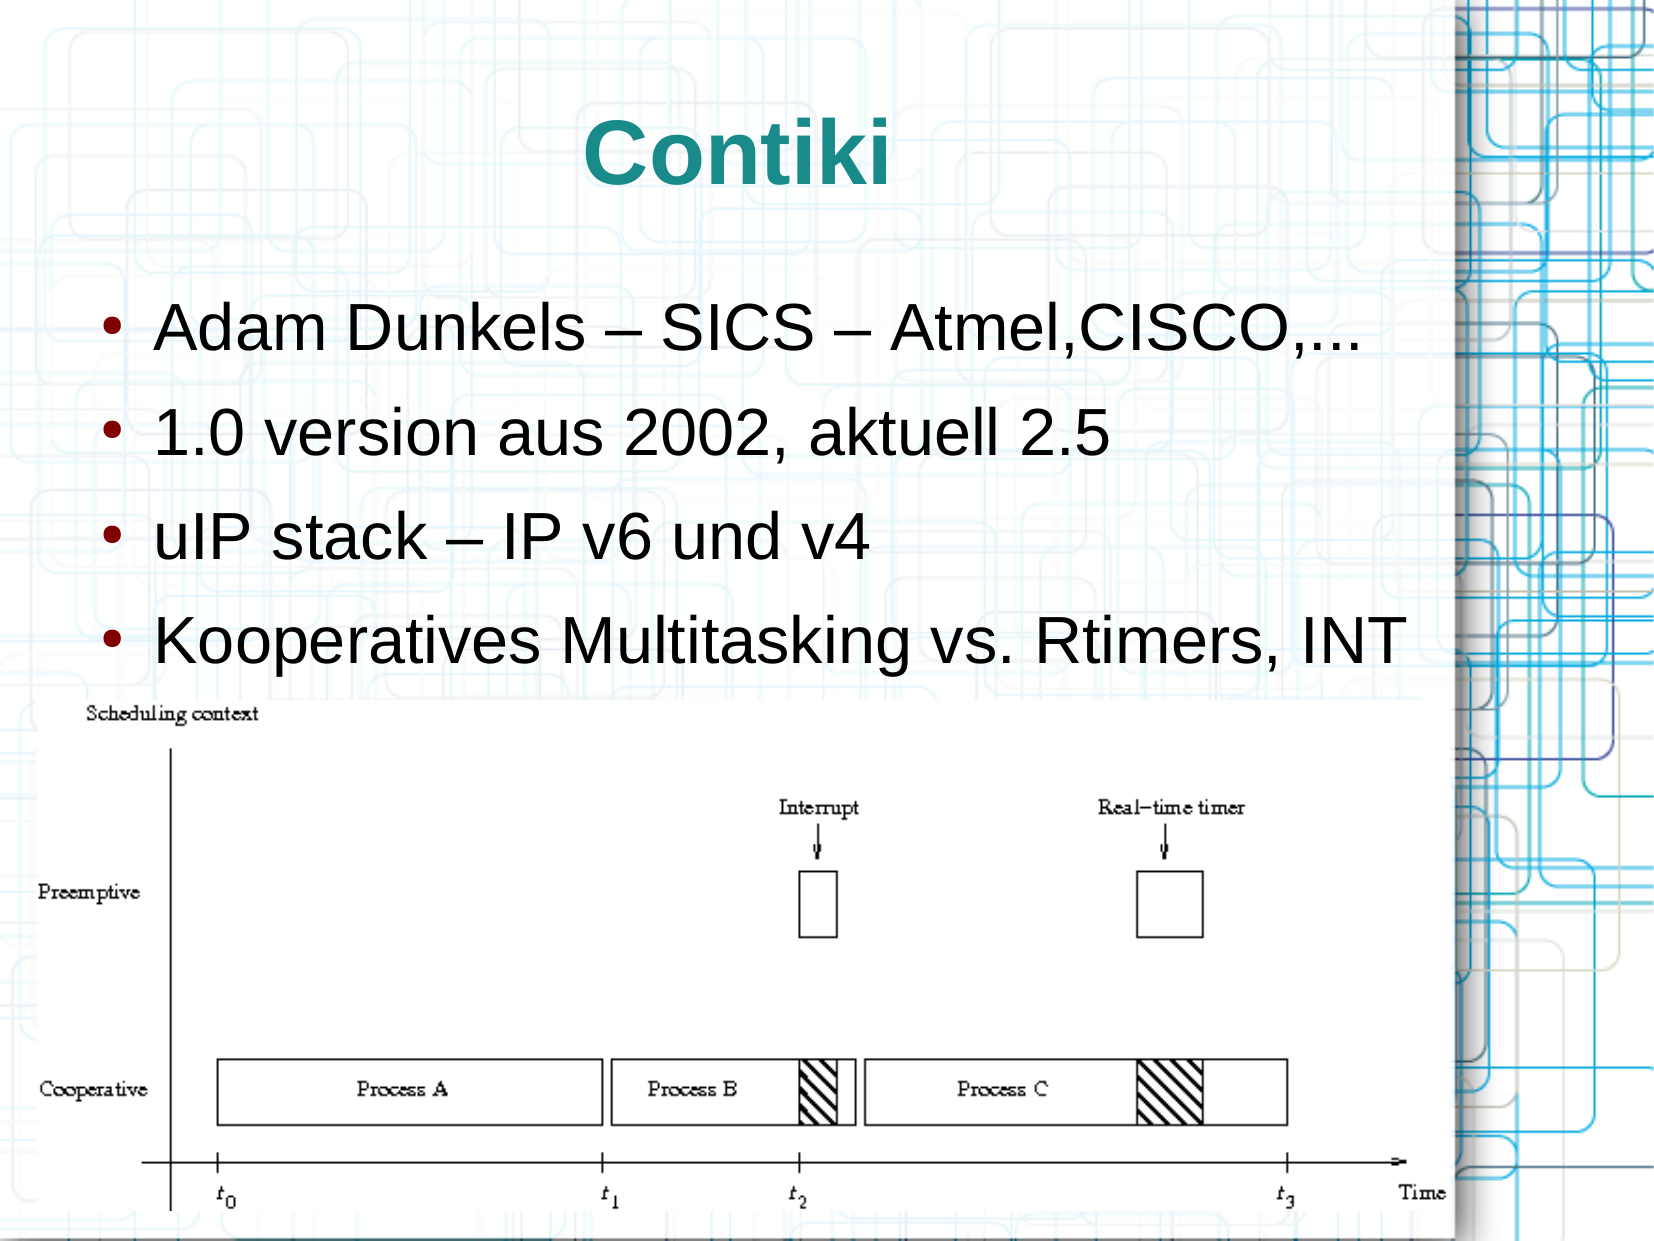

# Contiki
Adam Dunkels – SICS – Atmel,CISCO,...
1.0 version aus 2002, aktuell 2.5
uIP stack – IP v6 und v4
Kooperatives Multitasking vs. Rtimers, INT